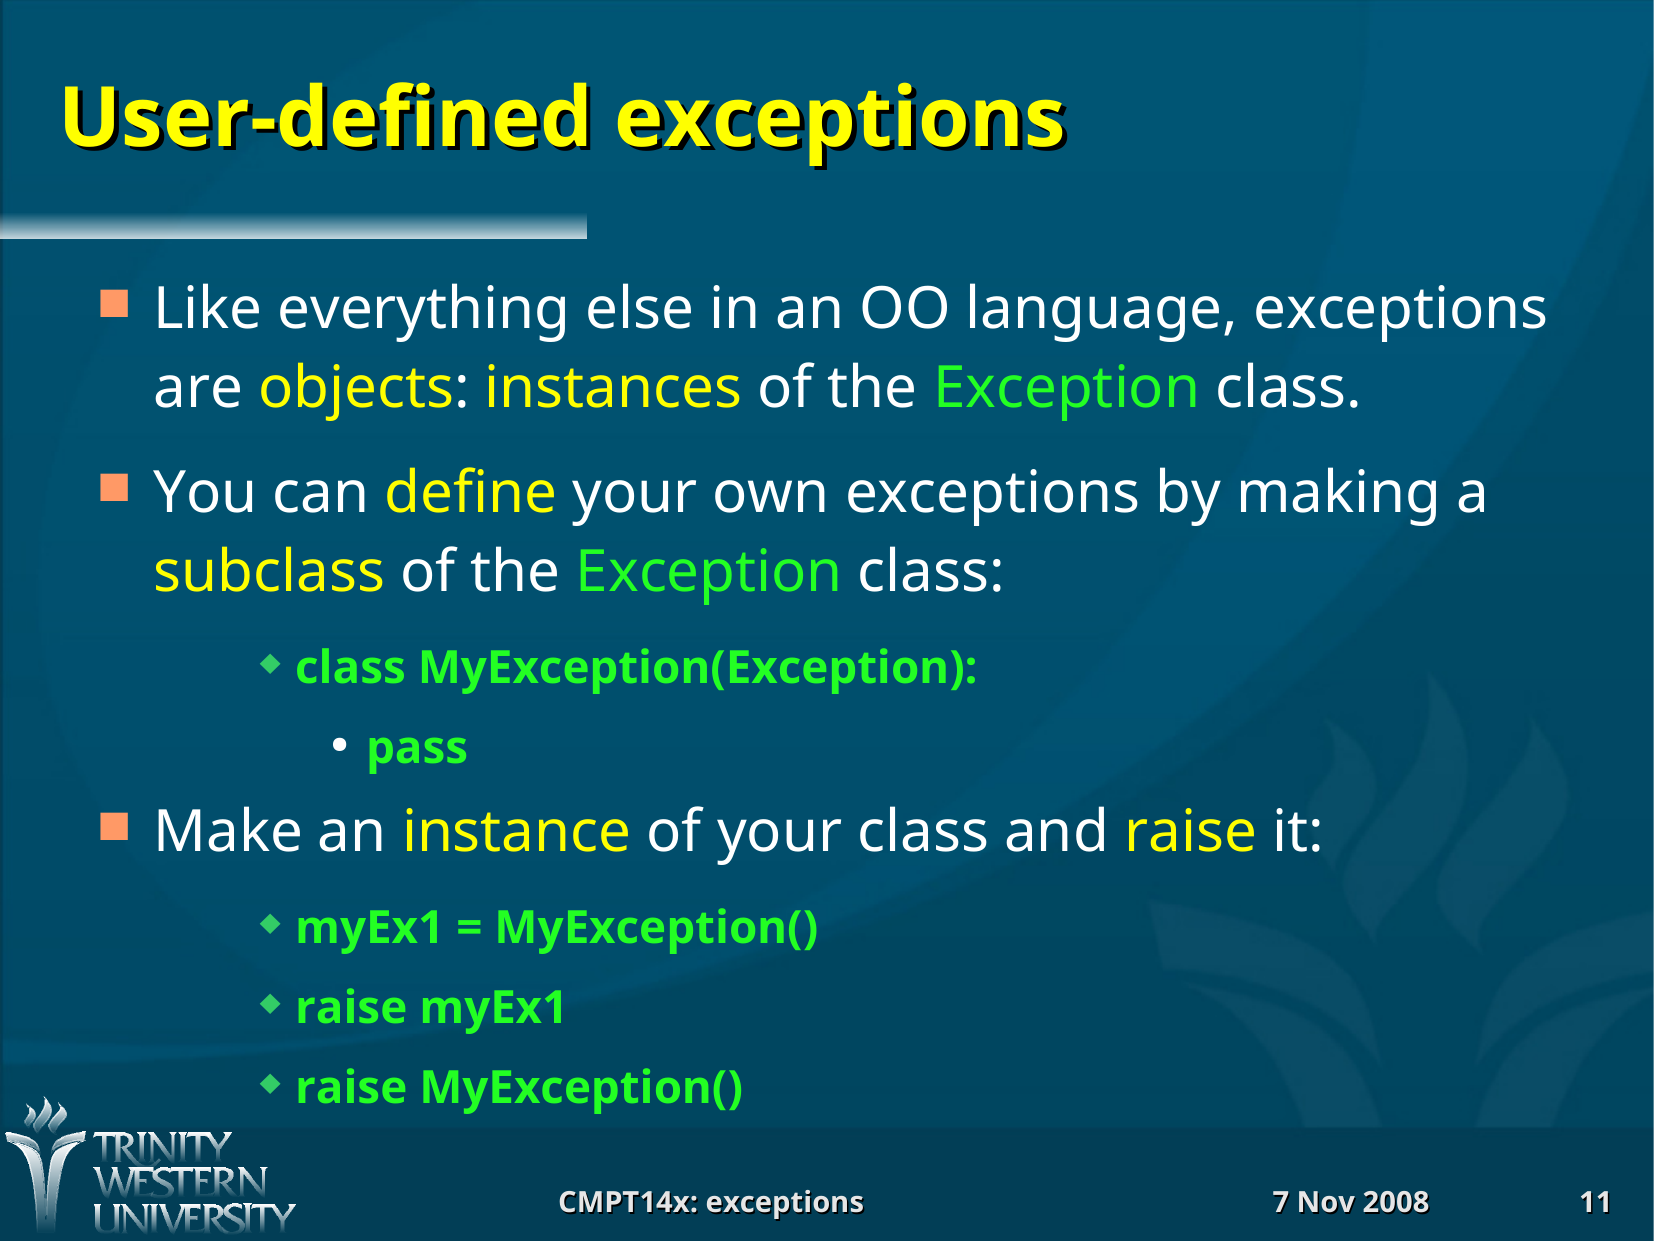

# User-defined exceptions
Like everything else in an OO language, exceptions are objects: instances of the Exception class.
You can define your own exceptions by making a subclass of the Exception class:
class MyException(Exception):
pass
Make an instance of your class and raise it:
myEx1 = MyException()
raise myEx1
raise MyException()
CMPT14x: exceptions
7 Nov 2008
11